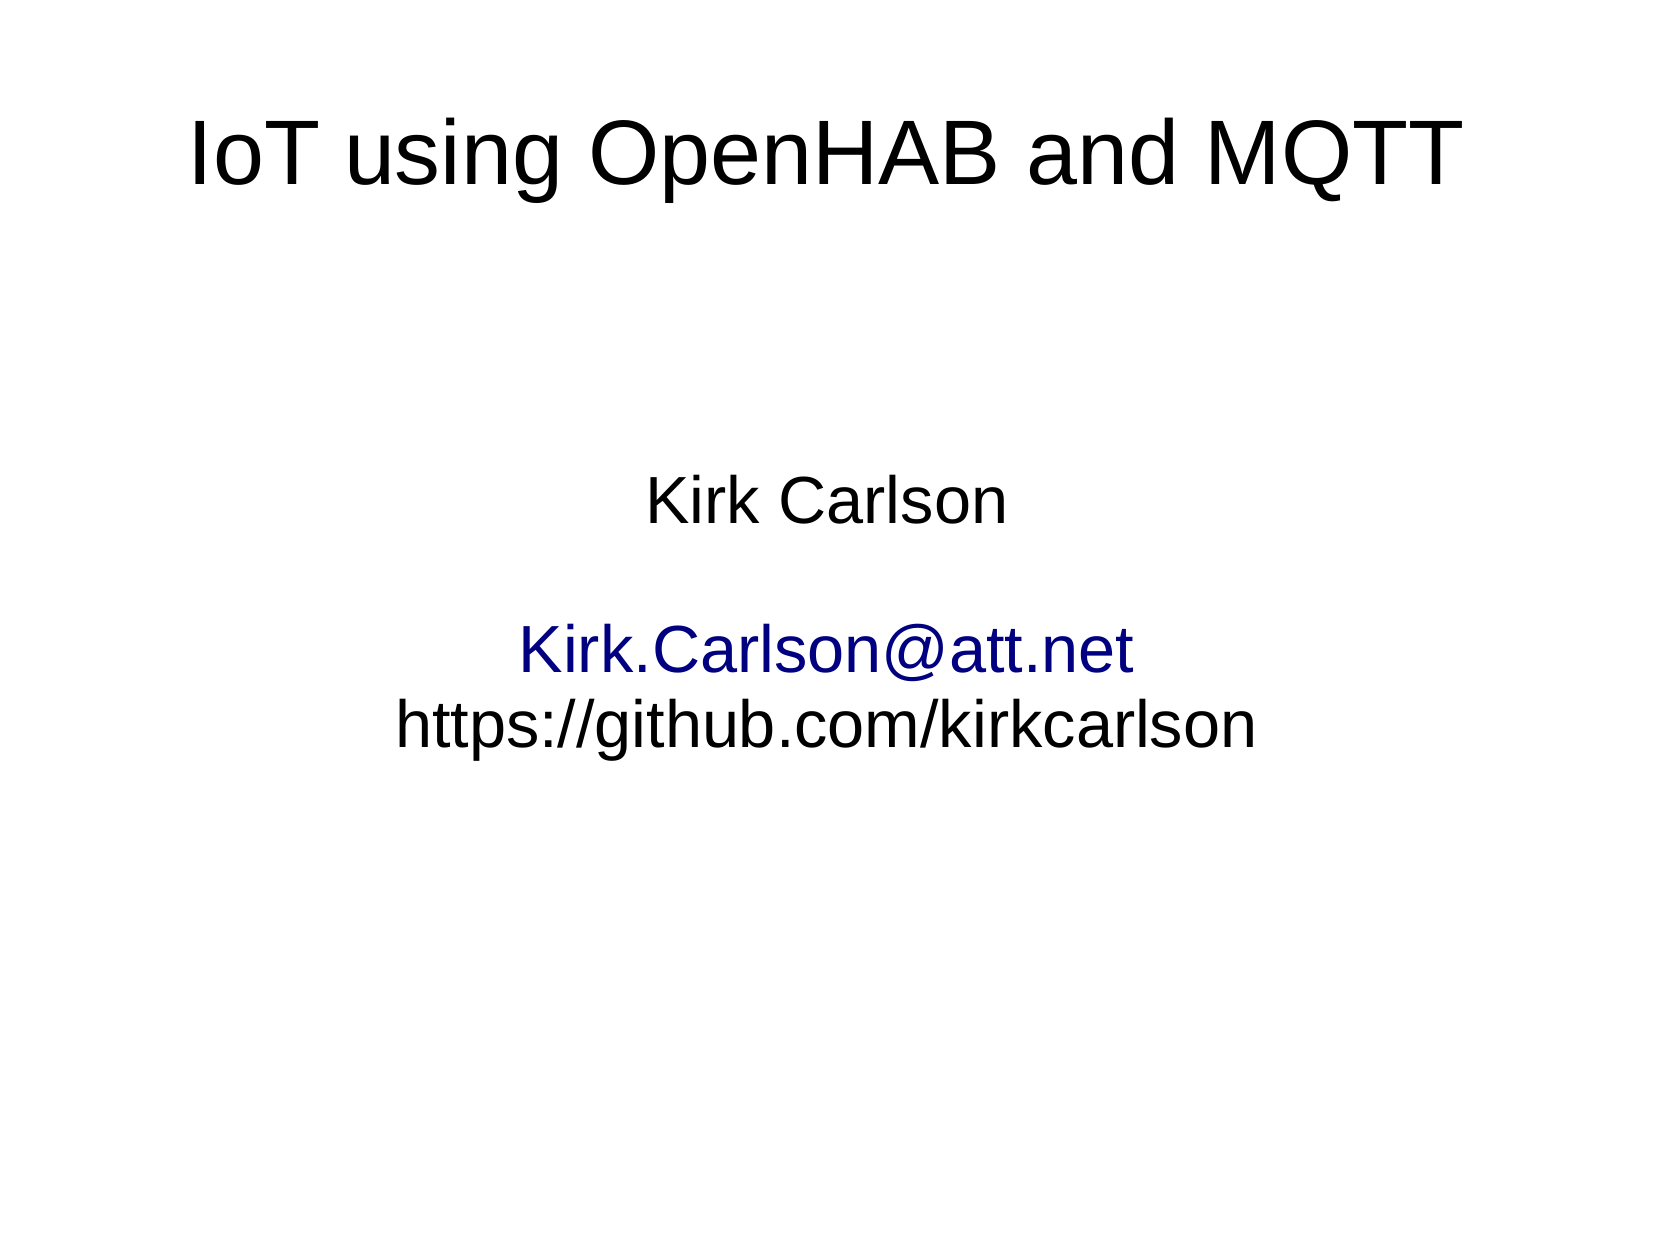

# IoT using OpenHAB and MQTT
Kirk Carlson
Kirk.Carlson@att.net
https://github.com/kirkcarlson